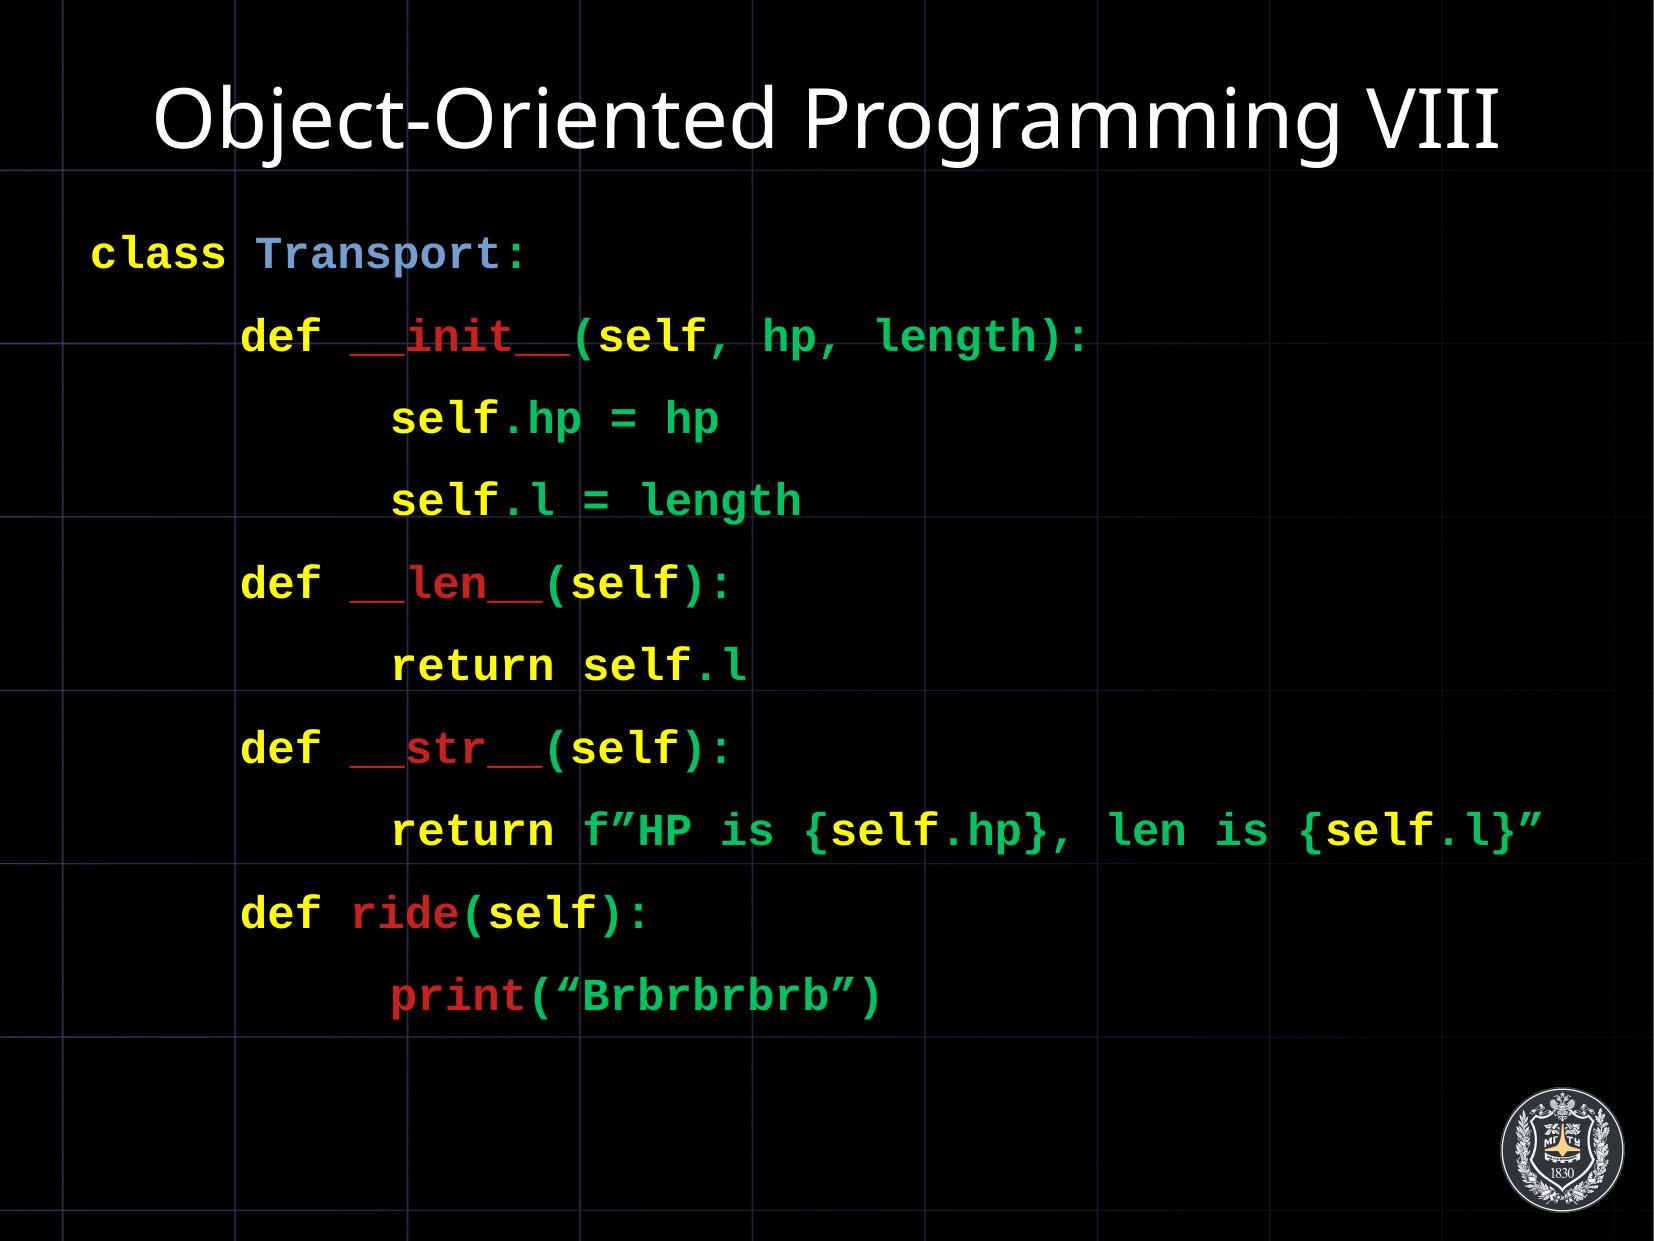

Object-Oriented Programming VIII
class Transport:
	def __init__(self, hp, length):
				self.hp = hp
				self.l = length
def __len__(self):
		return self.l
def __str__(self):
		return f”HP is {self.hp}, len is {self.l}”
def ride(self):
		print(“Brbrbrbrb”)